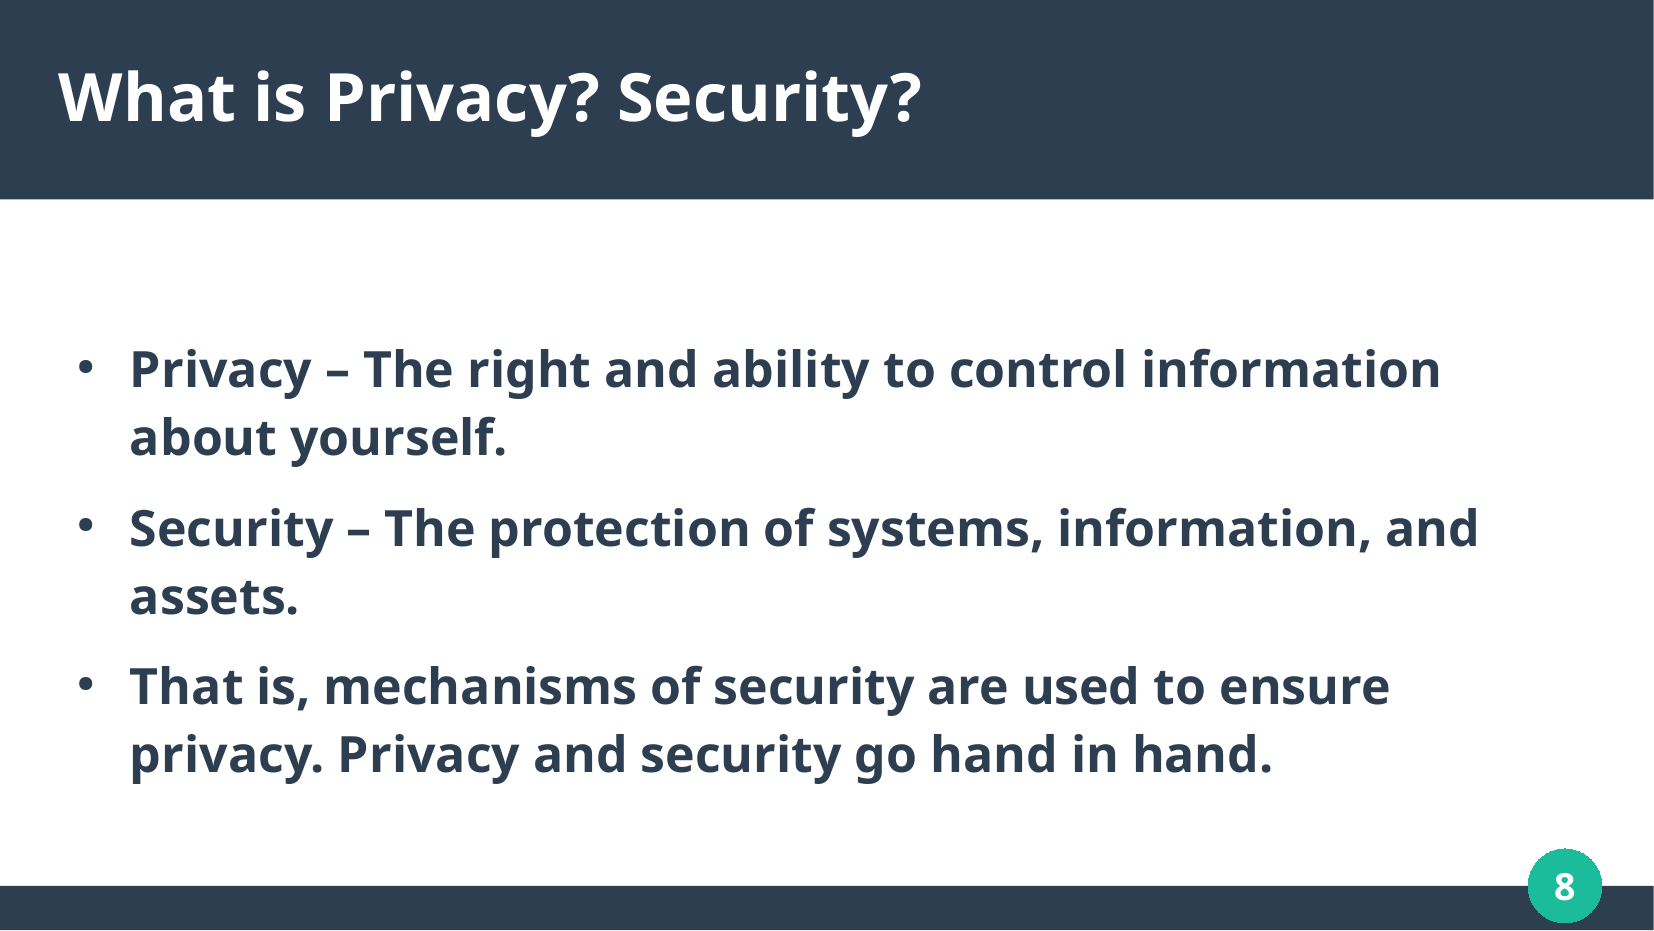

# What is Privacy? Security?
Privacy – The right and ability to control information about yourself.
Security – The protection of systems, information, and assets.
That is, mechanisms of security are used to ensure privacy. Privacy and security go hand in hand.
8